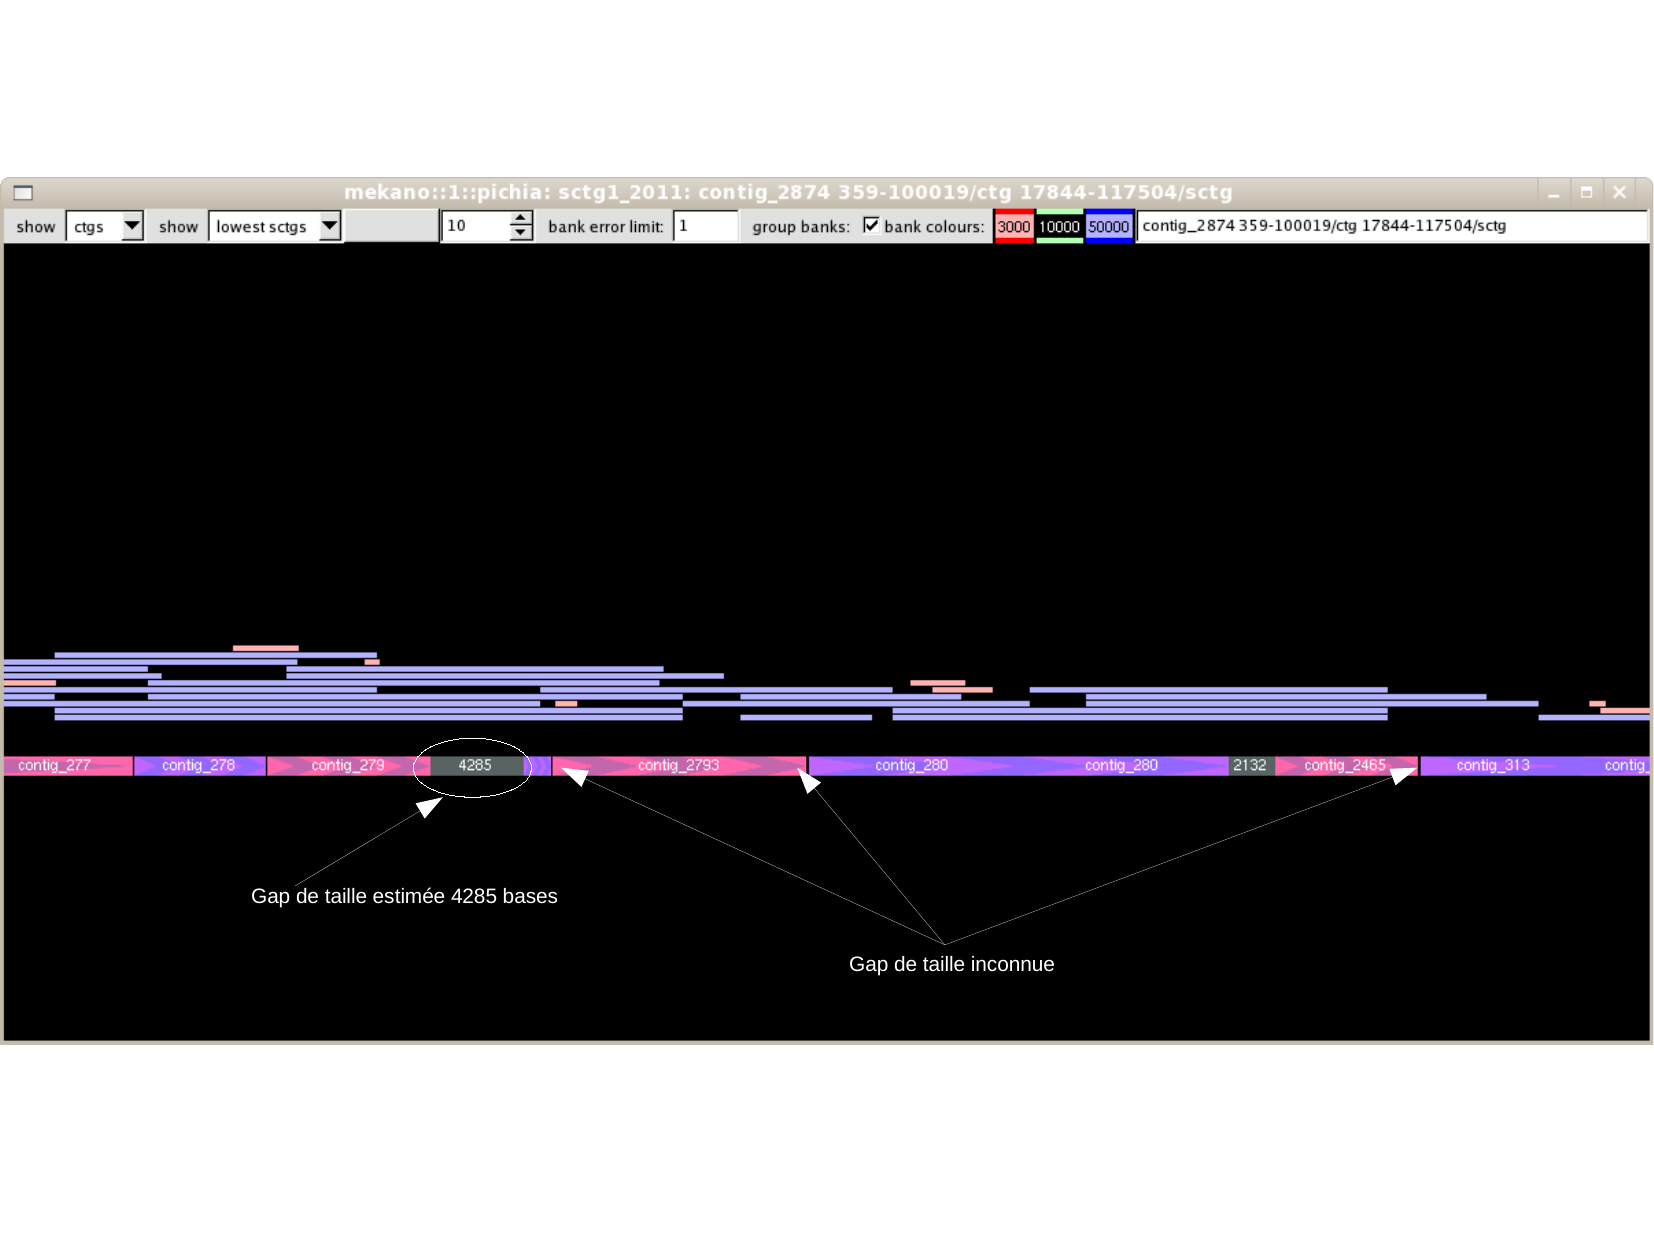

Gap de taille estimée 4285 bases
Gap de taille inconnue